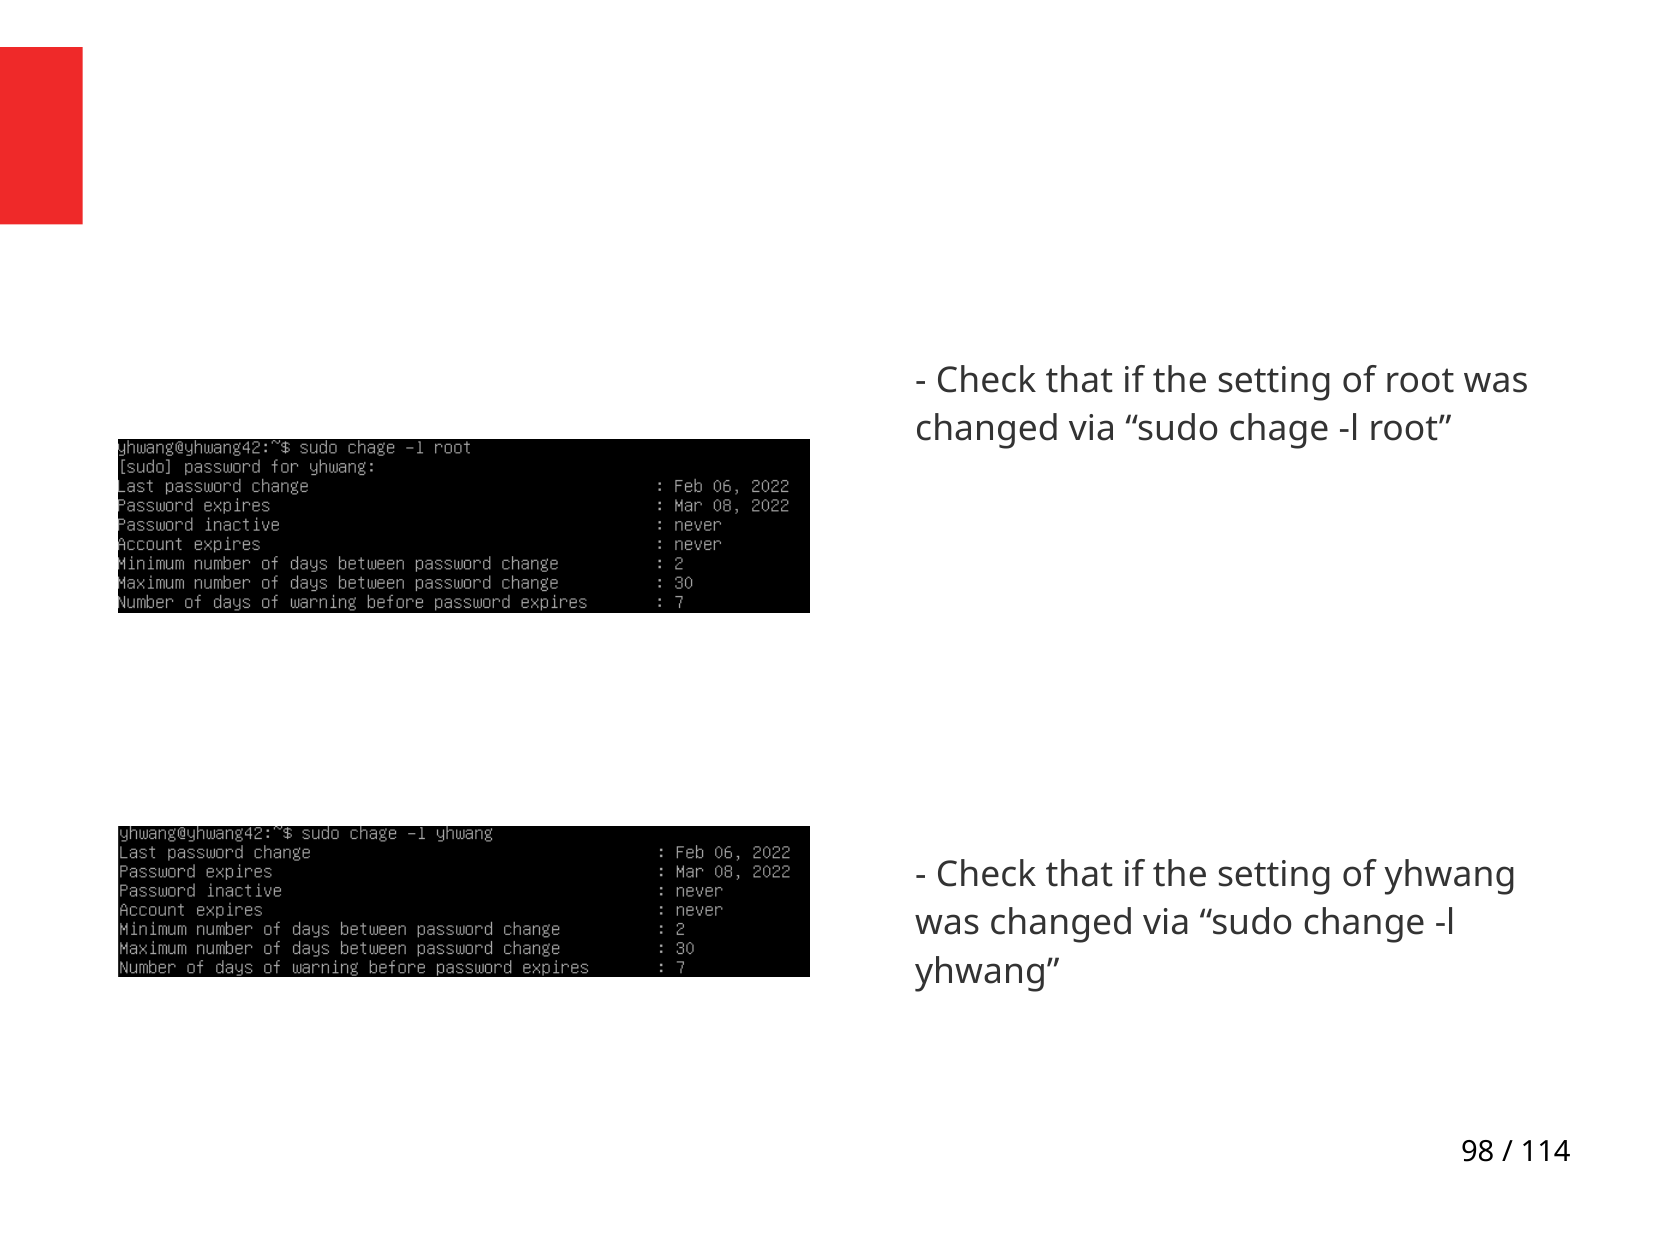

- Check that if the setting of root was changed via “sudo chage -l root”
#
- Check that if the setting of yhwang was changed via “sudo change -l yhwang”
98